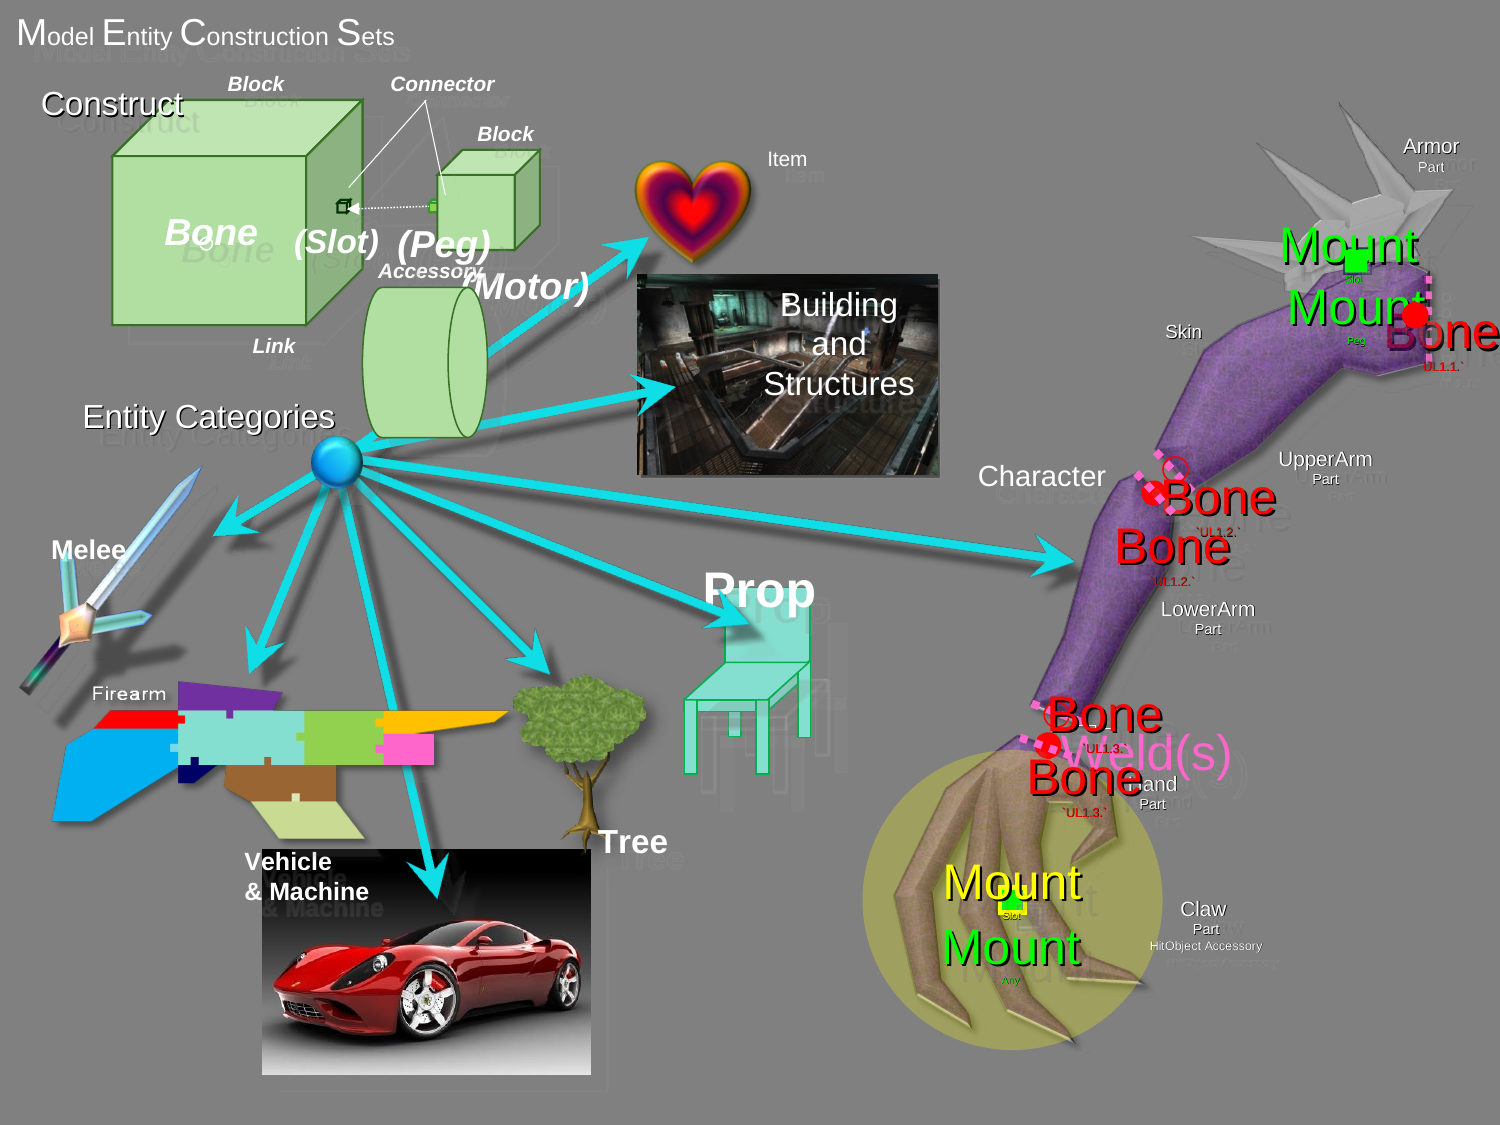

Model Entity Construction Sets
Block
Connector
Construct
Block
Armor
Part
Item
Bone
Mount
Slot
(Peg)
(Slot)
Accessory
(Motor)
Mount
Peg
Building and Structures
Bone
`UL1.1.`
Skin
Link
Entity Categories
UpperArm
Part
Character
Bone
`UL1.2.`
Bone
`UL1.2.`
Melee
Prop
LowerArm
Part
Bone
`UL1.3.`
Weld(s)
Bone
`UL1.3.`
Hand
Part
Tree
Vehicle
& Machine
Mount
Slot
Claw
Part
HitObject Accessory
Mount
Any